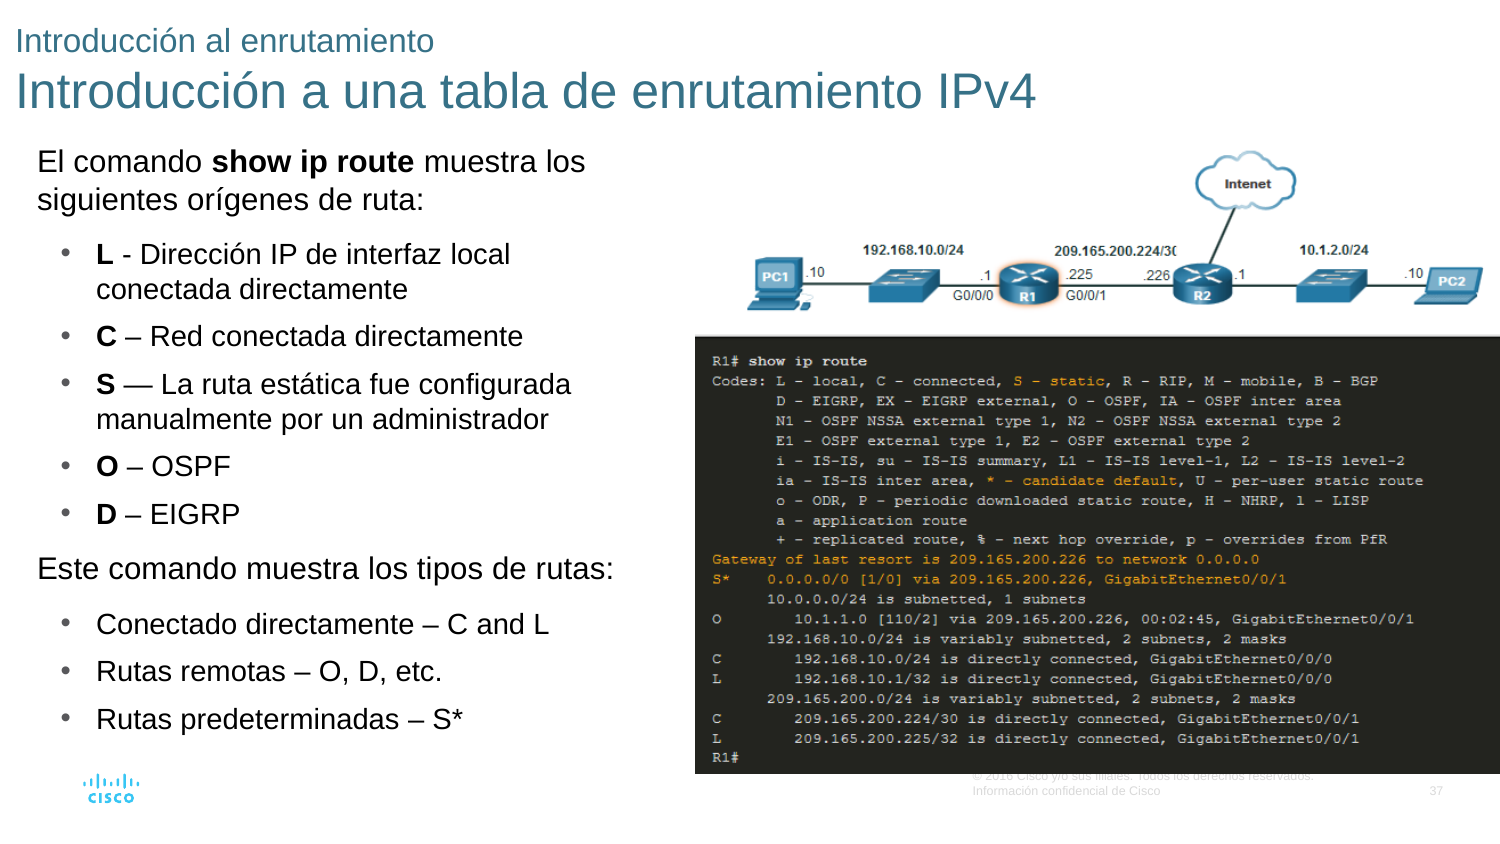

# Introducción al enrutamiento Introducción a una tabla de enrutamiento IPv4
El comando show ip route muestra los siguientes orígenes de ruta:
L - Dirección IP de interfaz local conectada directamente
C – Red conectada directamente
S — La ruta estática fue configurada manualmente por un administrador
O – OSPF
D – EIGRP
Este comando muestra los tipos de rutas:
Conectado directamente – C and L
Rutas remotas – O, D, etc.
Rutas predeterminadas – S*